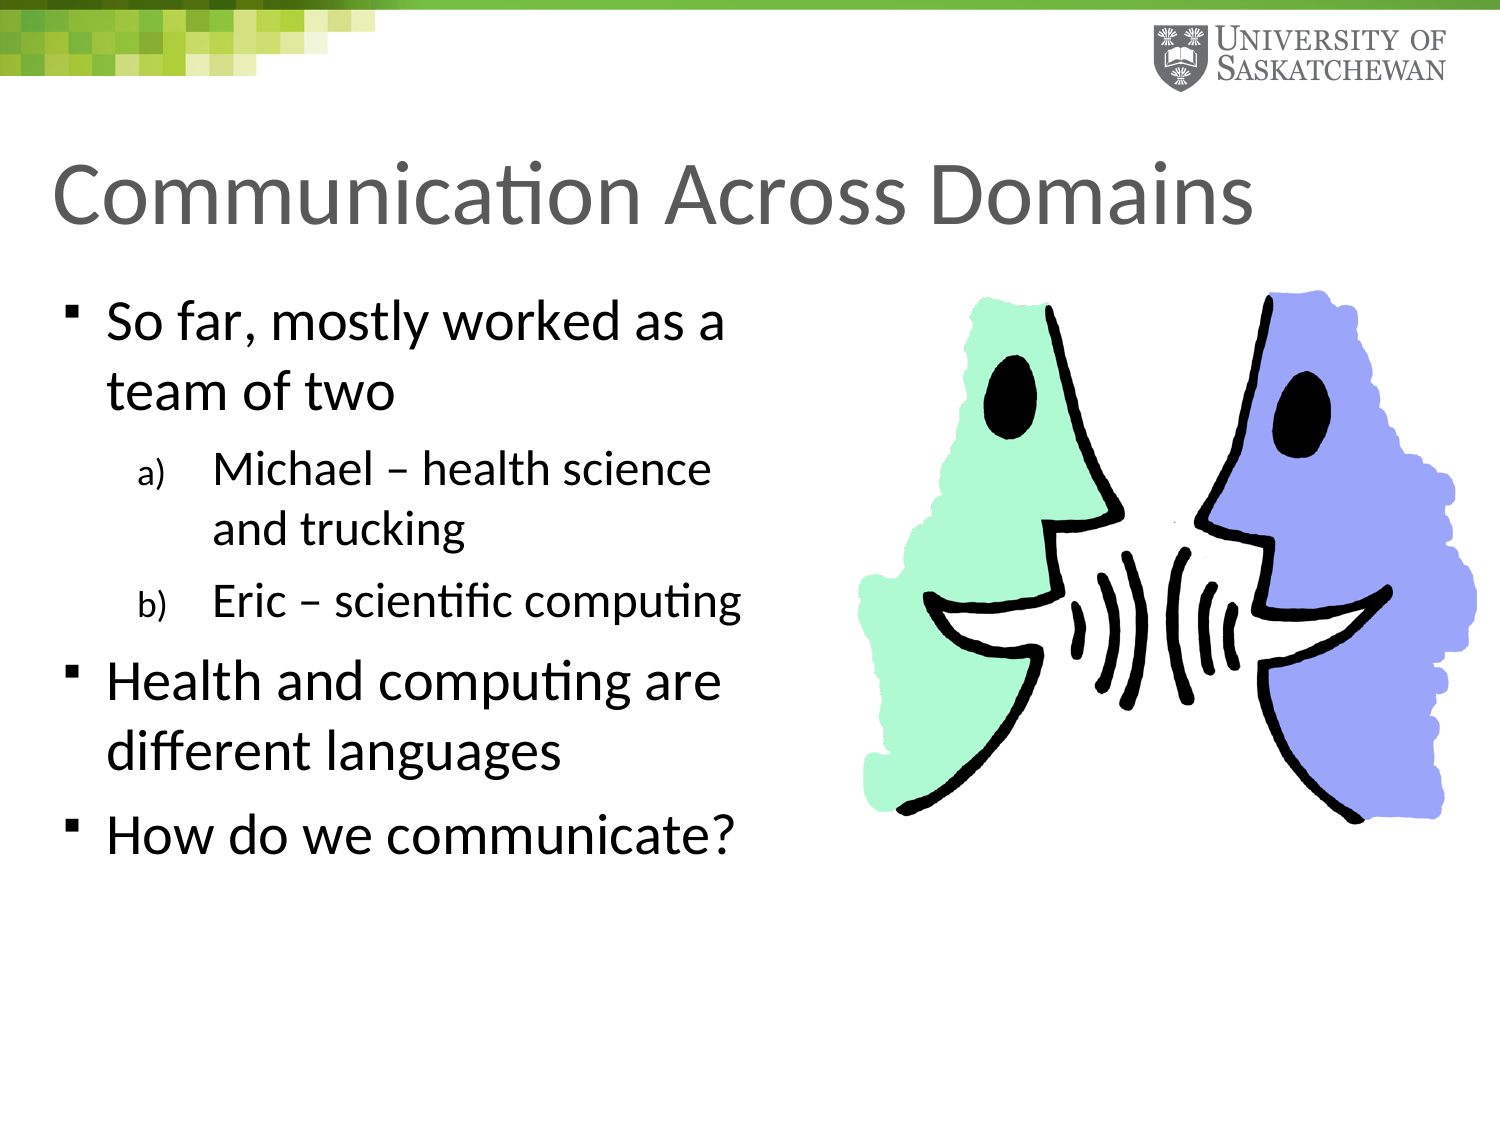

# Communication Across Domains
So far, mostly worked as a team of two
Michael – health science and trucking
Eric – scientific computing
Health and computing are different languages
How do we communicate?